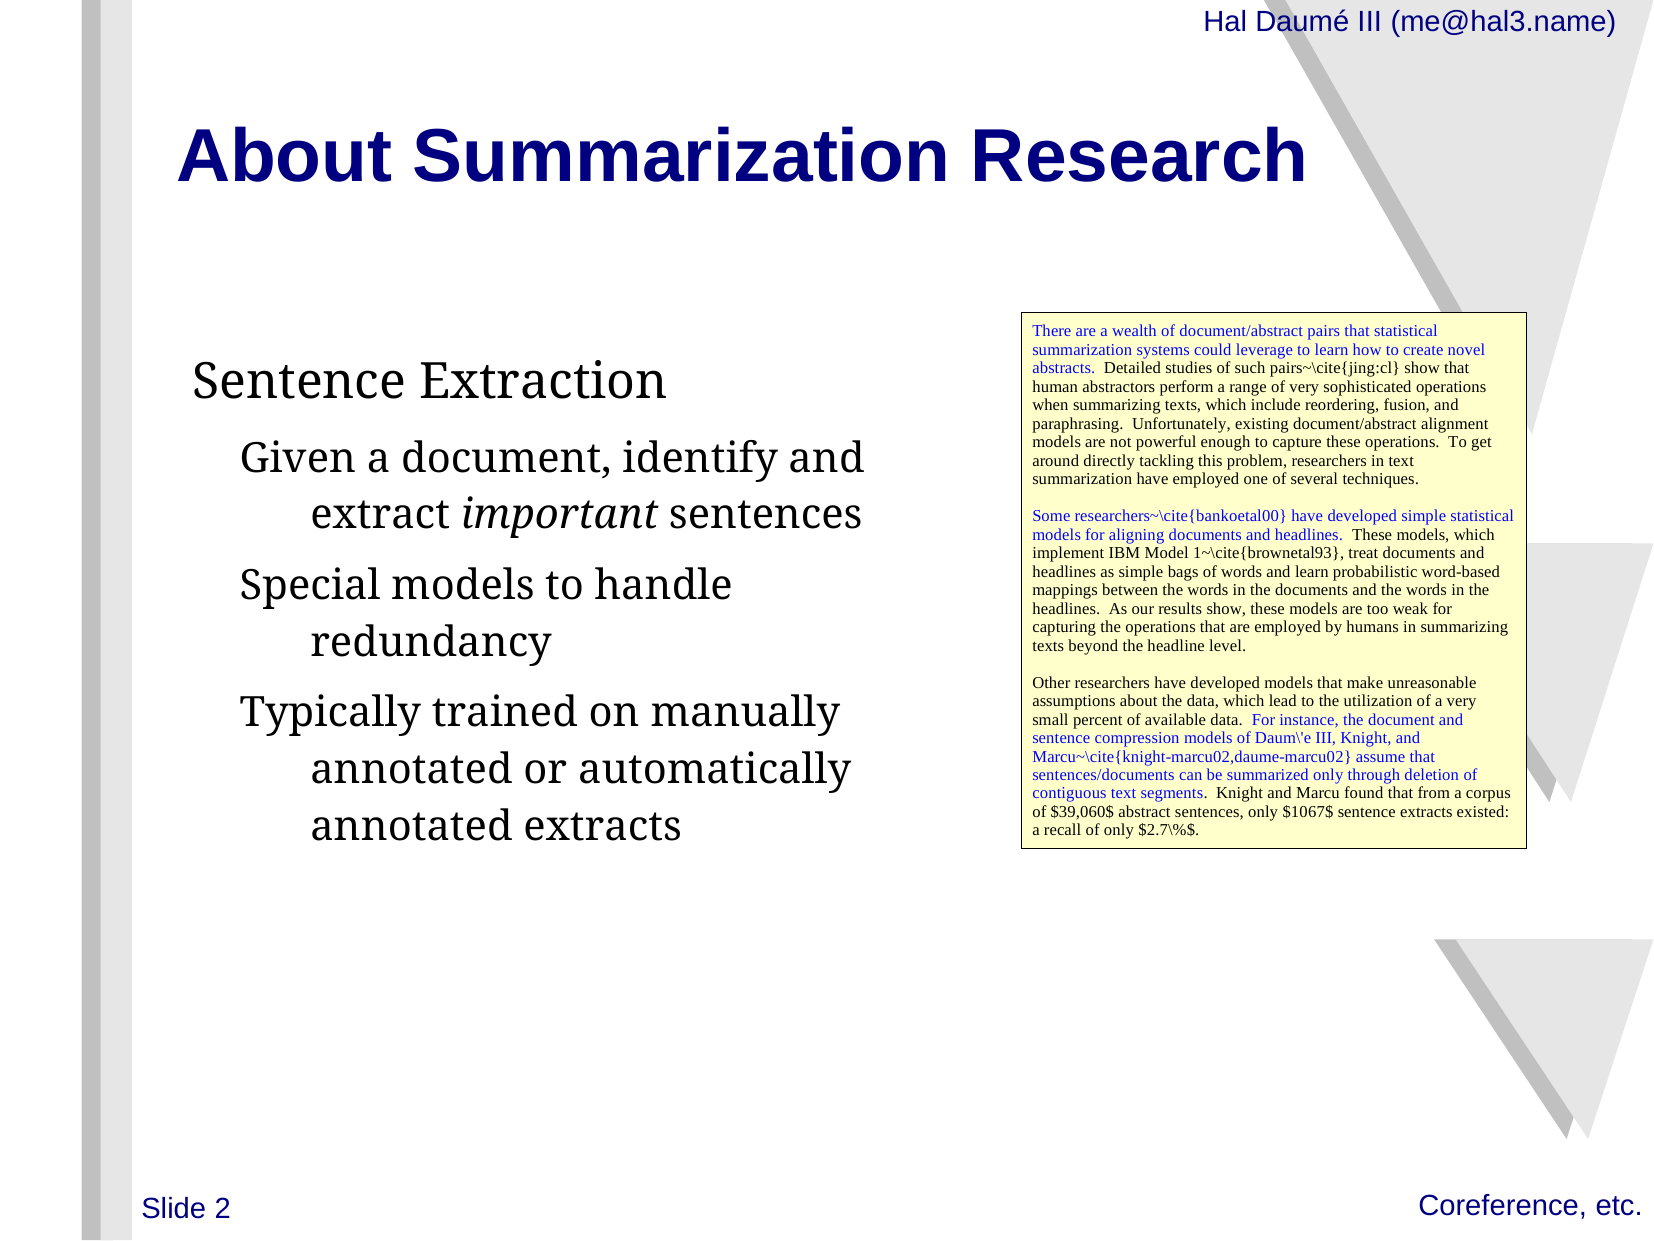

# About Summarization Research
There are a wealth of document/abstract pairs that statistical
summarization systems could leverage to learn how to create novel
abstracts. Detailed studies of such pairs~\cite{jing:cl} show that
human abstractors perform a range of very sophisticated operations
when summarizing texts, which include reordering, fusion, and
paraphrasing. Unfortunately, existing document/abstract alignment
models are not powerful enough to capture these operations. To get
around directly tackling this problem, researchers in text
summarization have employed one of several techniques.
Some researchers~\cite{bankoetal00} have developed simple statistical
models for aligning documents and headlines. These models, which
implement IBM Model 1~\cite{brownetal93}, treat documents and
headlines as simple bags of words and learn probabilistic word-based
mappings between the words in the documents and the words in the
headlines. As our results show, these models are too weak for
capturing the operations that are employed by humans in summarizing
texts beyond the headline level.
Other researchers have developed models that make unreasonable
assumptions about the data, which lead to the utilization of a very
small percent of available data. For instance, the document and
sentence compression models of Daum\'e III, Knight, and
Marcu~\cite{knight-marcu02,daume-marcu02} assume that
sentences/documents can be summarized only through deletion of
contiguous text segments. Knight and Marcu found that from a corpus
of $39,060$ abstract sentences, only $1067$ sentence extracts existed:
a recall of only $2.7\%$.
Sentence Extraction
Given a document, identify and extract important sentences
Special models to handle redundancy
Typically trained on manually annotated or automatically annotated extracts